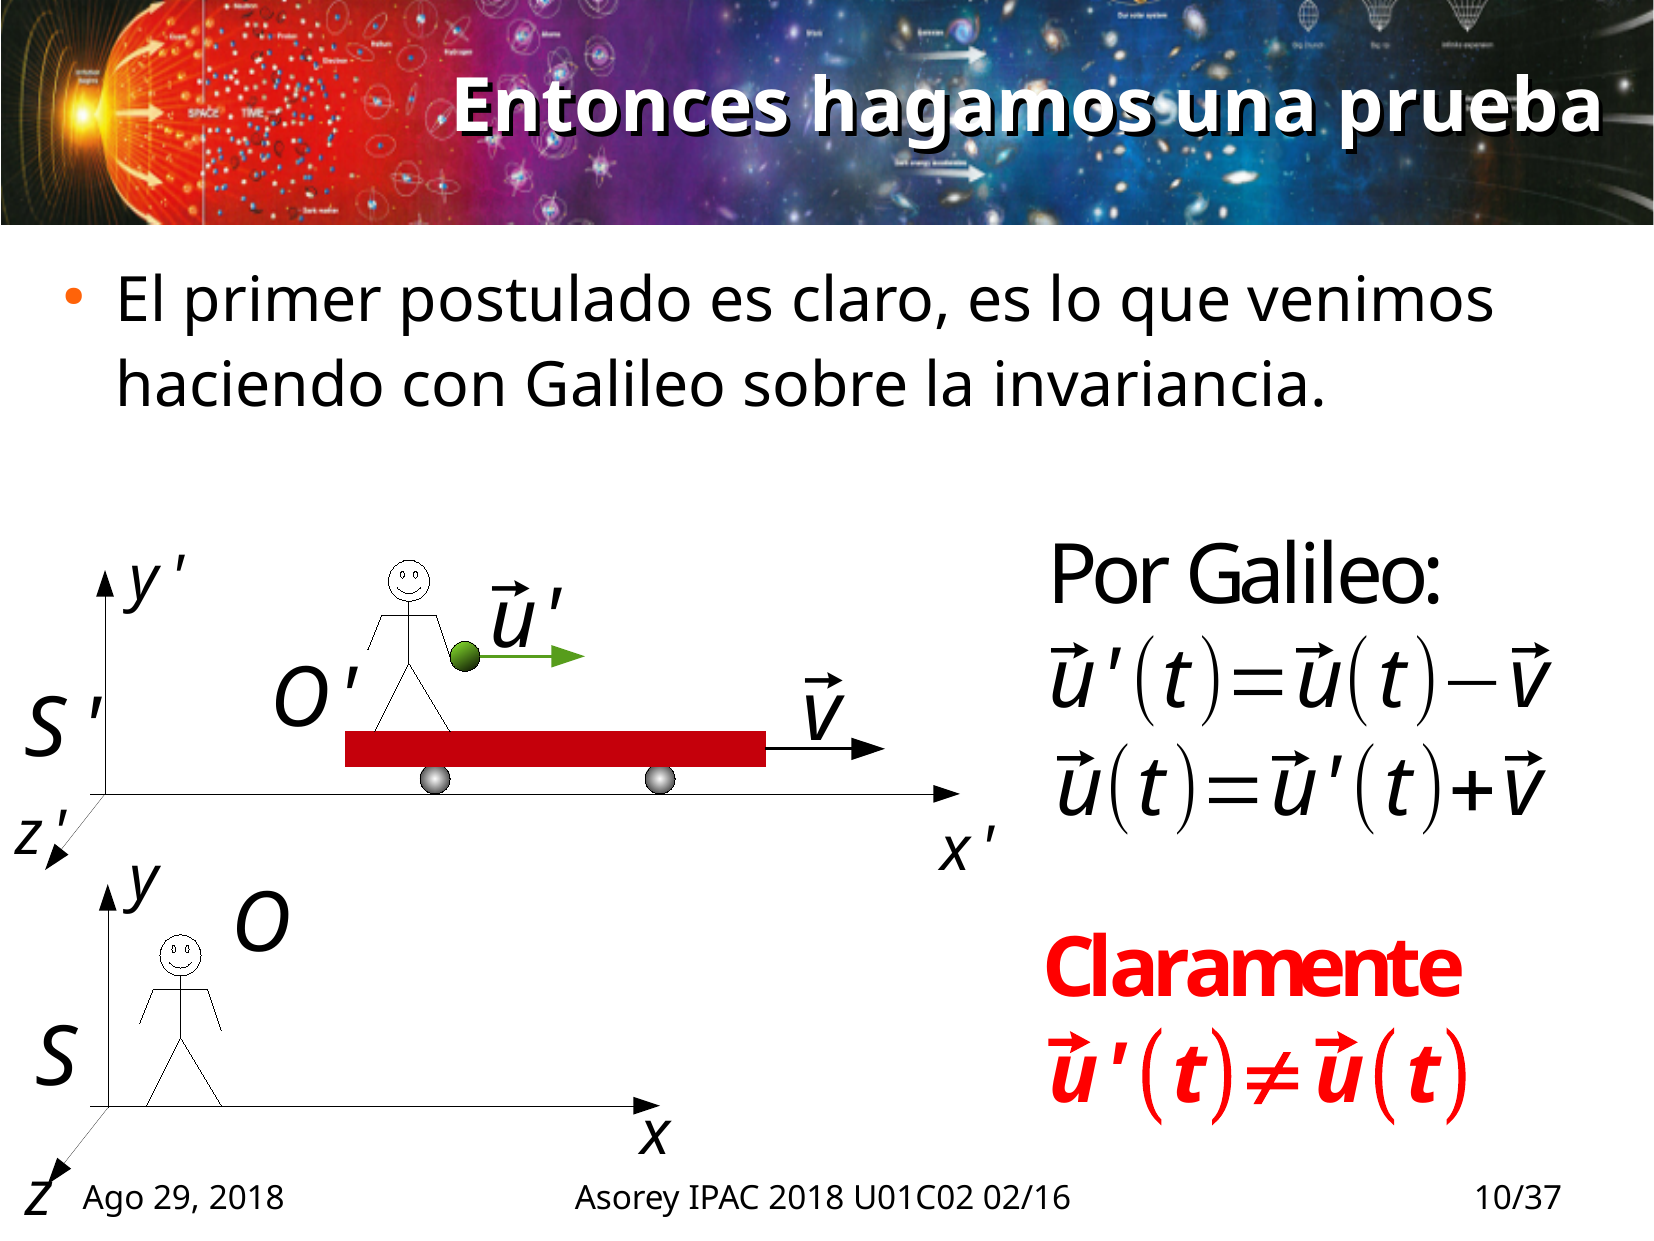

# Entonces hagamos una prueba
El primer postulado es claro, es lo que venimos haciendo con Galileo sobre la invariancia.
Ago 29, 2018
Asorey IPAC 2018 U01C02 02/16
10